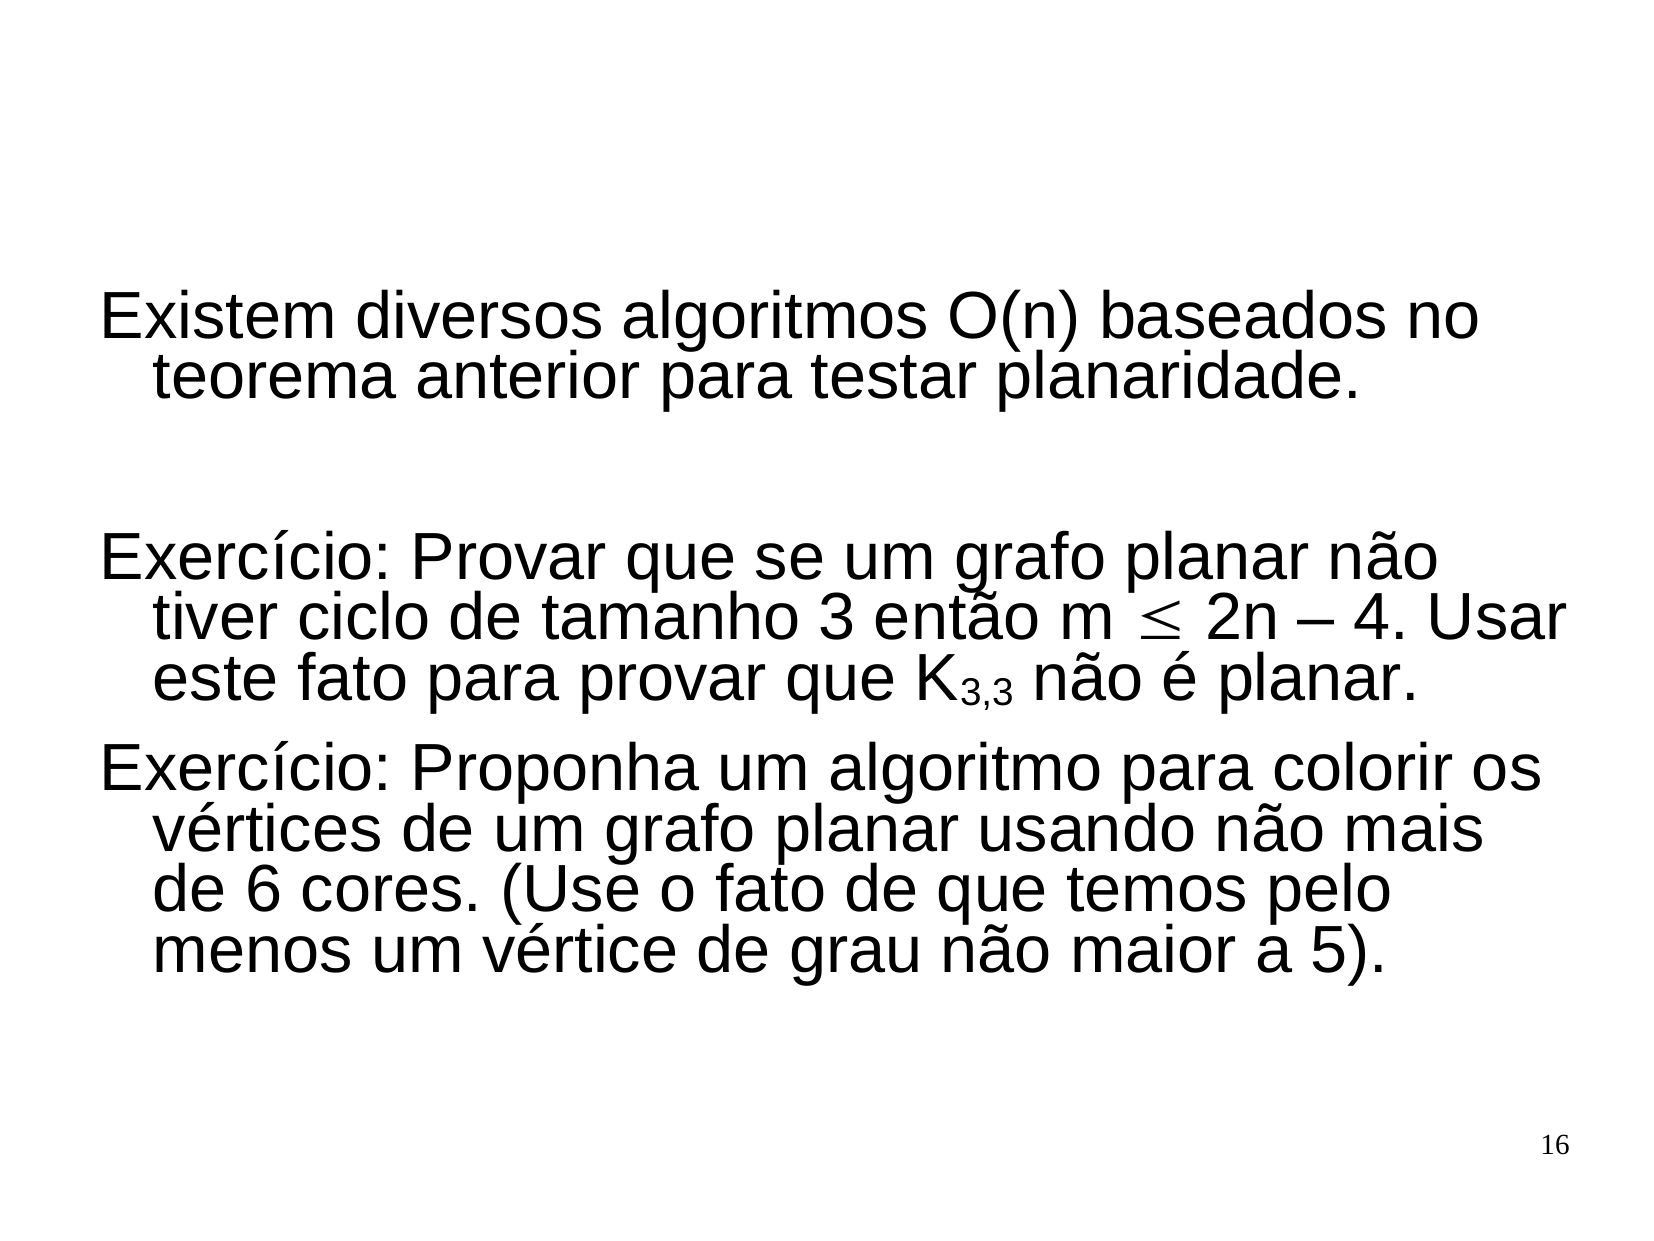

#
Existem diversos algoritmos O(n) baseados no teorema anterior para testar planaridade.
Exercício: Provar que se um grafo planar não tiver ciclo de tamanho 3 então m  2n – 4. Usar este fato para provar que K3,3 não é planar.
Exercício: Proponha um algoritmo para colorir os vértices de um grafo planar usando não mais de 6 cores. (Use o fato de que temos pelo menos um vértice de grau não maior a 5).
16